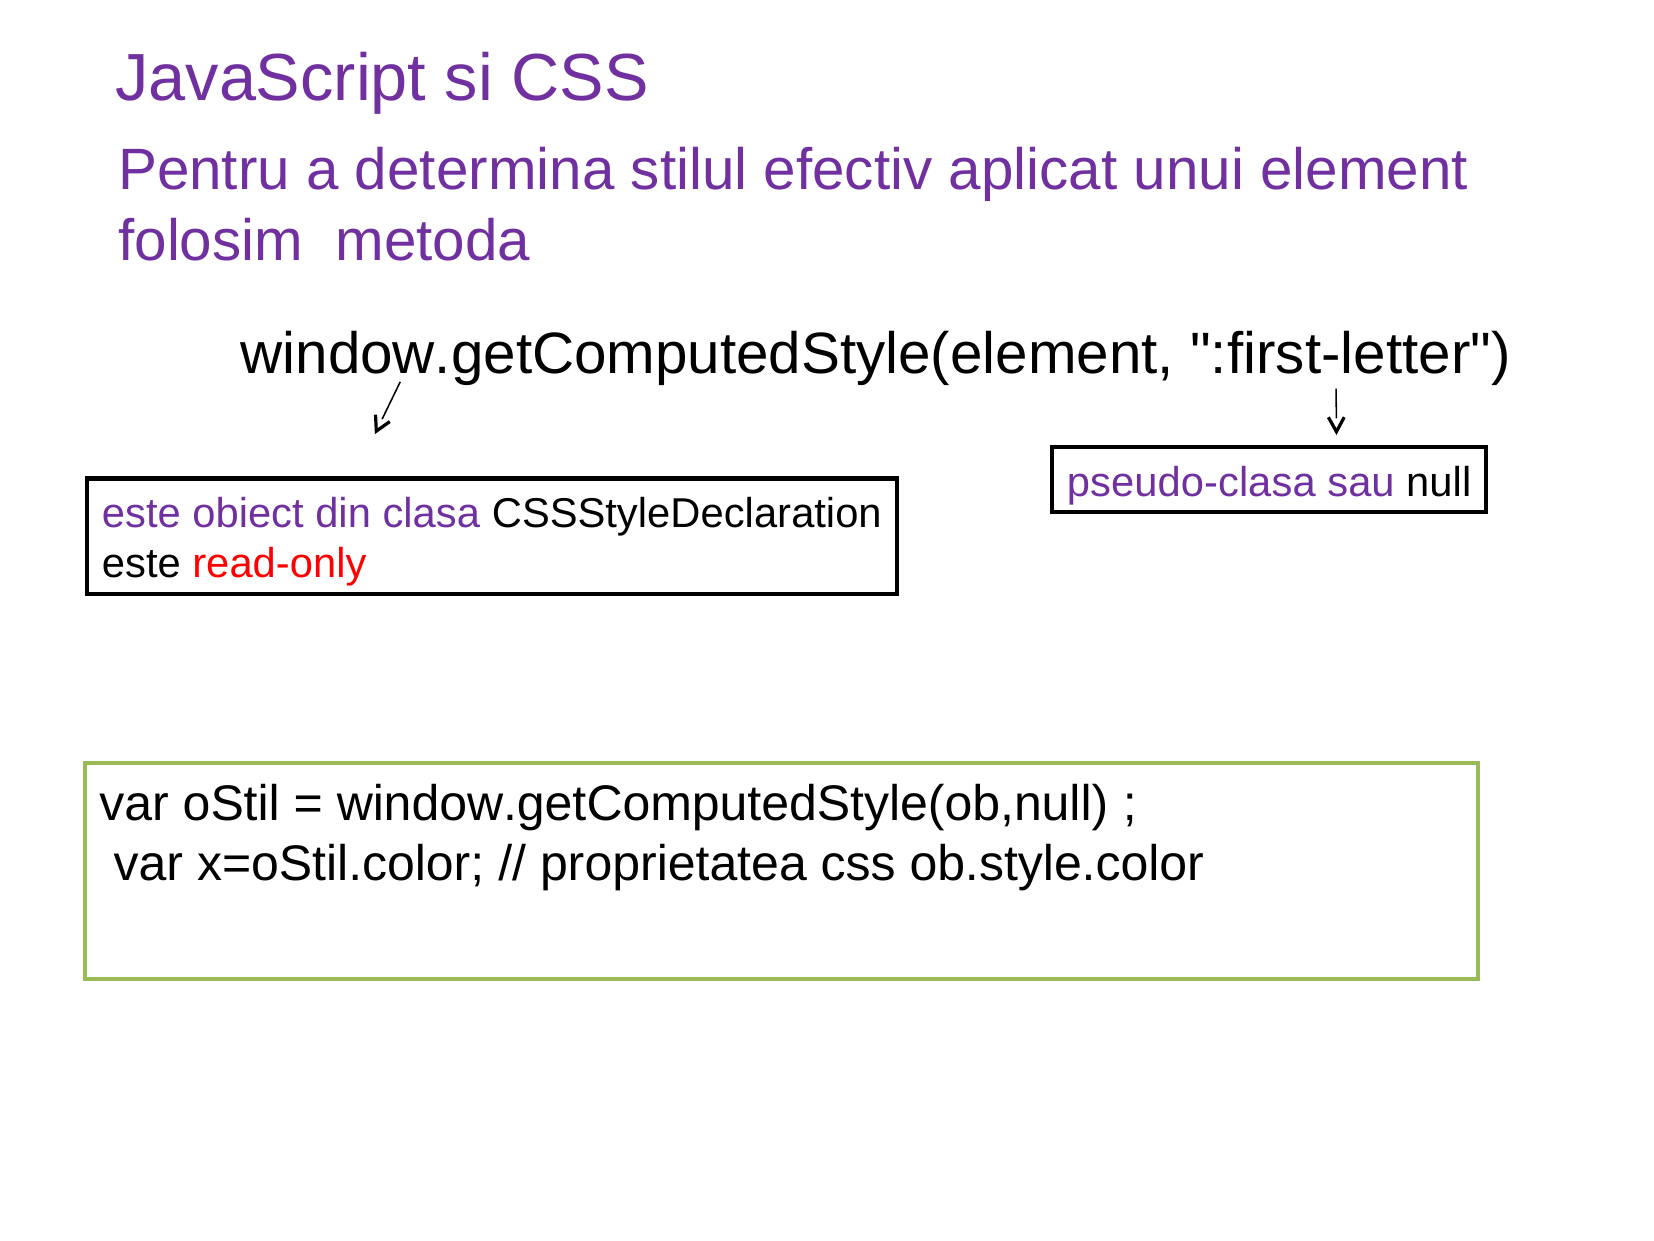

JavaScript si CSS
Pentru a determina stilul efectiv aplicat unui element
folosim metoda
window.getComputedStyle(element, ":first-letter")
pseudo-clasa sau null
este obiect din clasa CSSStyleDeclaration
este read-only
var oStil = window.getComputedStyle(ob,null) ;
 var x=oStil.color; // proprietatea css ob.style.color